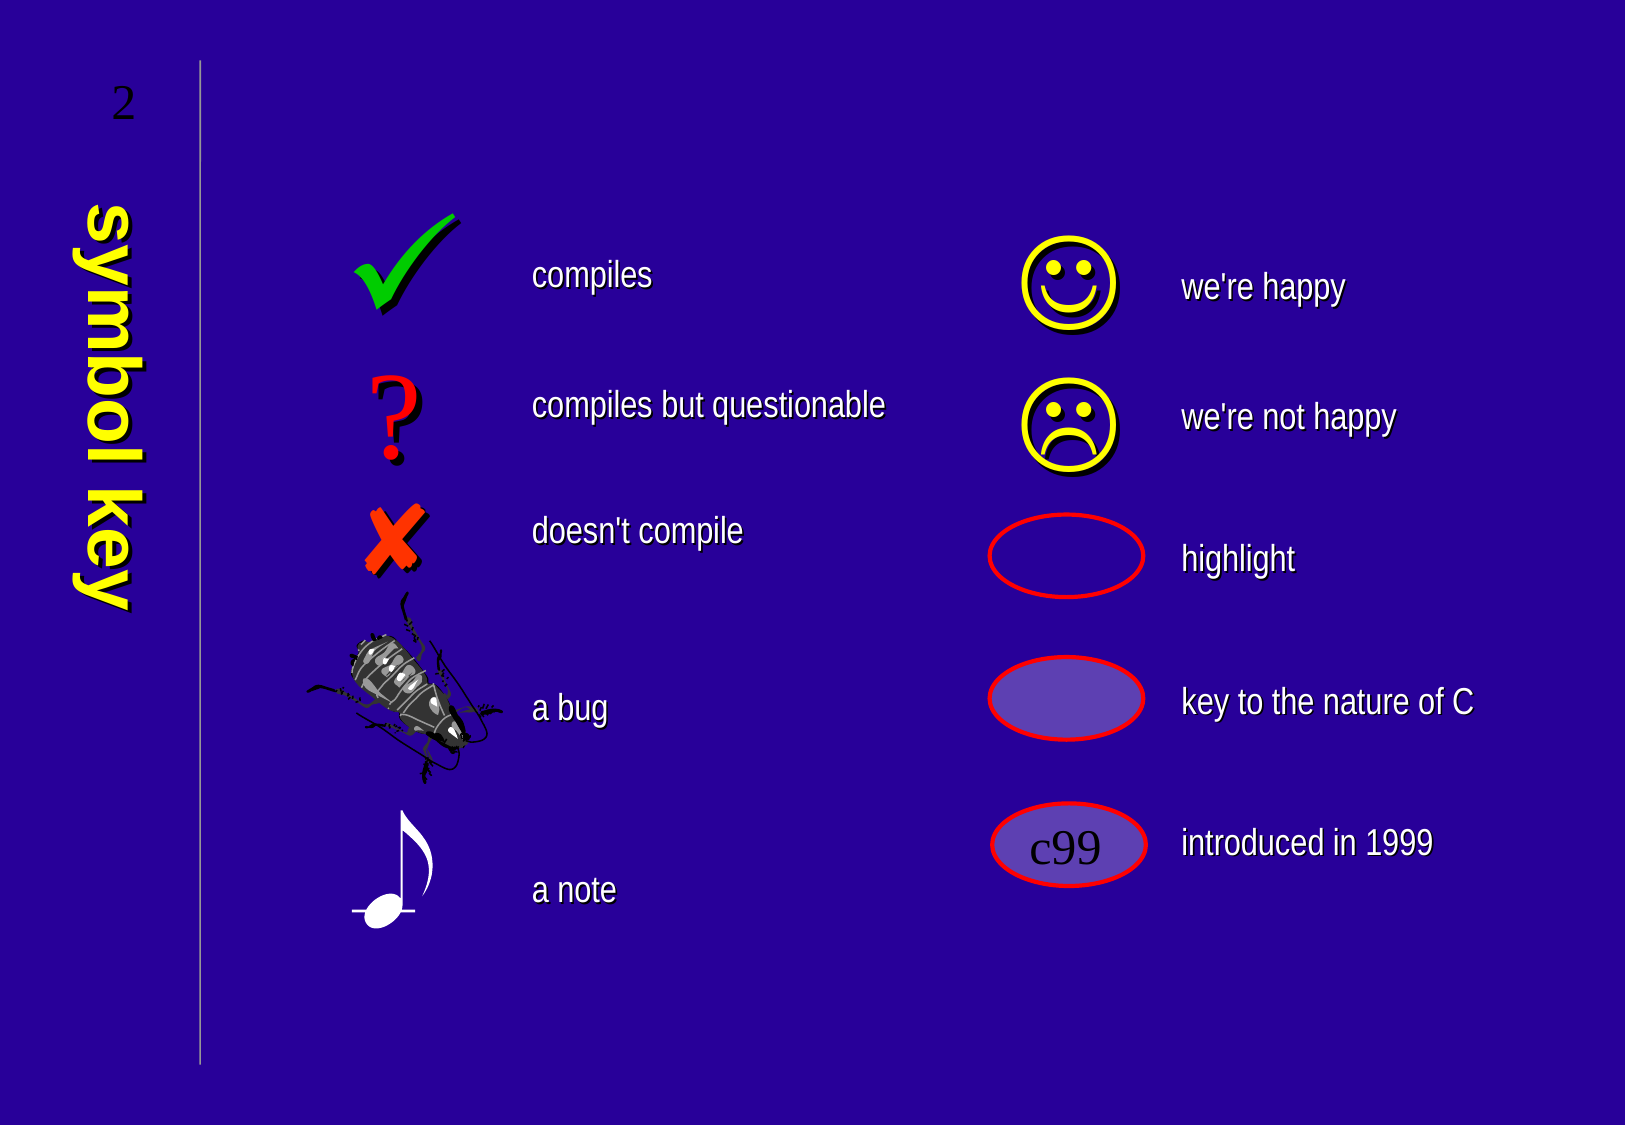

2

# symbol key

compiles
we're happy
?

compiles but questionable
we're not happy

doesn't compile
highlight
key to the nature of C
a bug
c99
introduced in 1999
a note